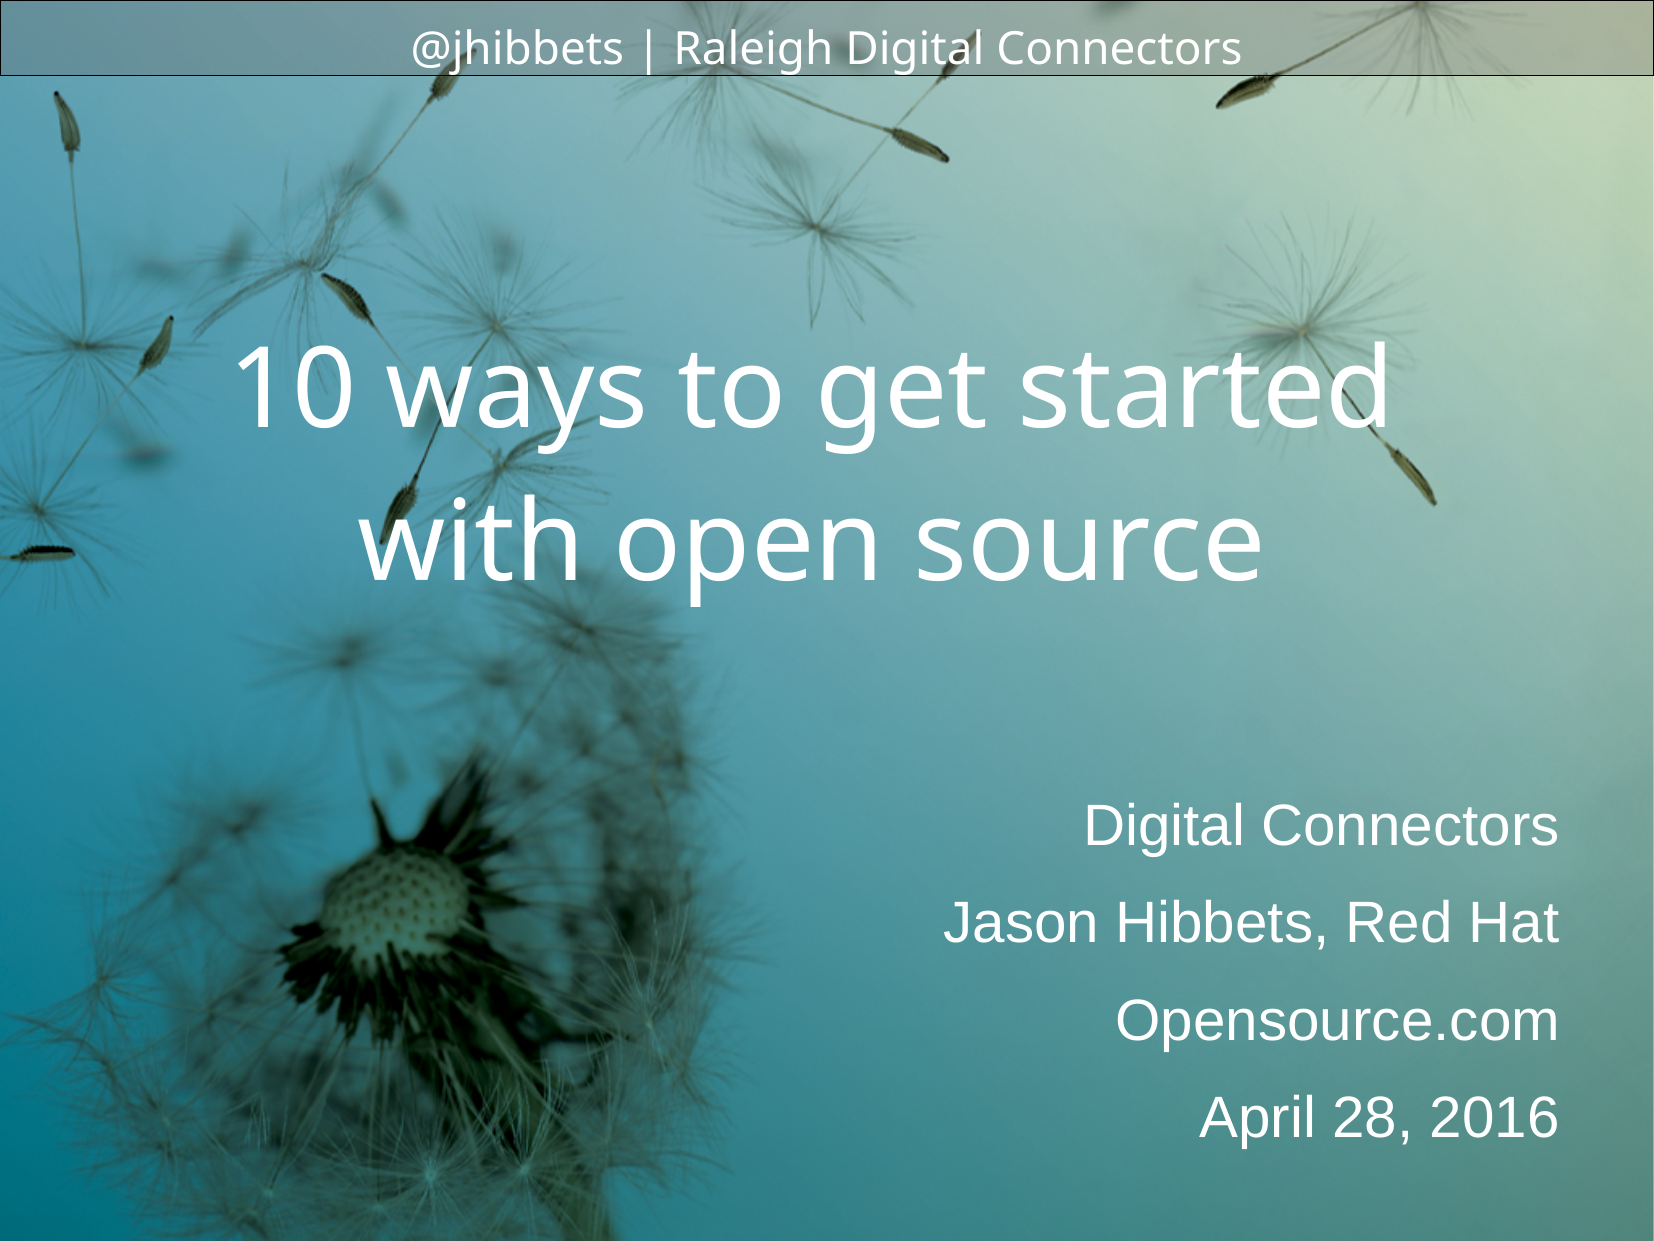

# 10 ways to get started with open source
Digital Connectors
Jason Hibbets, Red Hat
Opensource.com
April 28, 2016